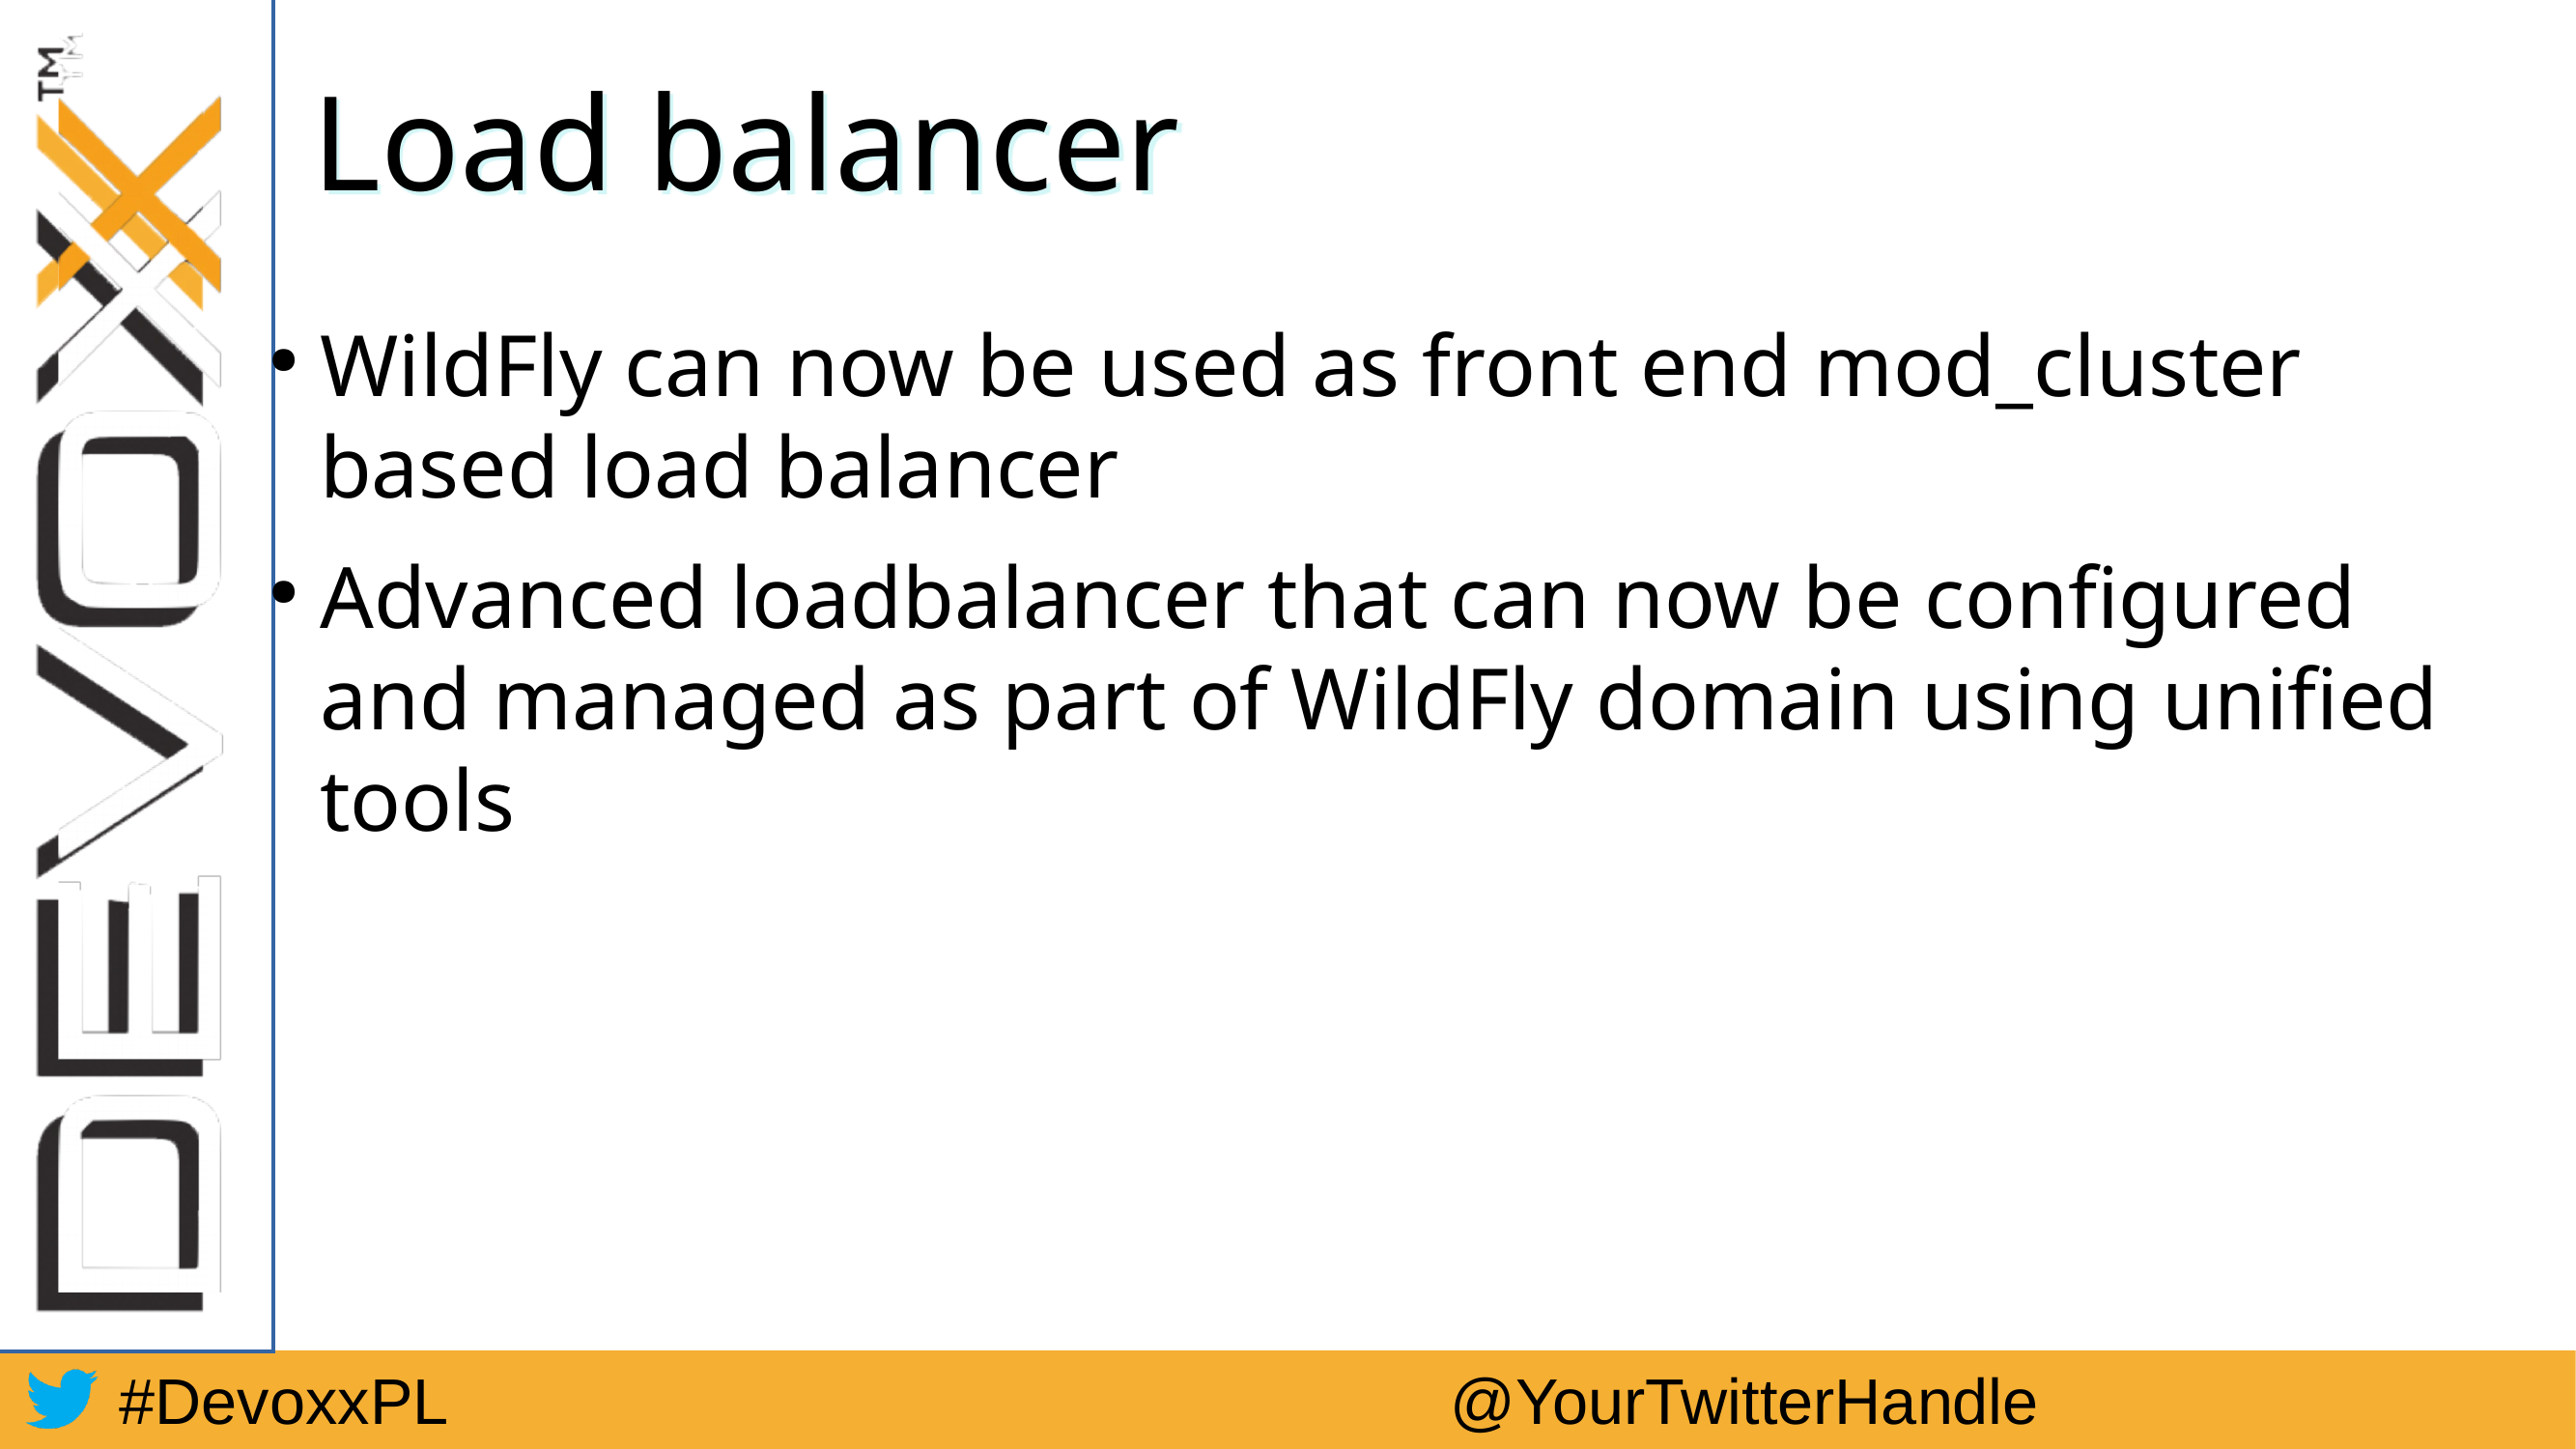

Load balancer
# WildFly can now be used as front end mod_cluster based load balancer
Advanced loadbalancer that can now be configured and managed as part of WildFly domain using unified tools